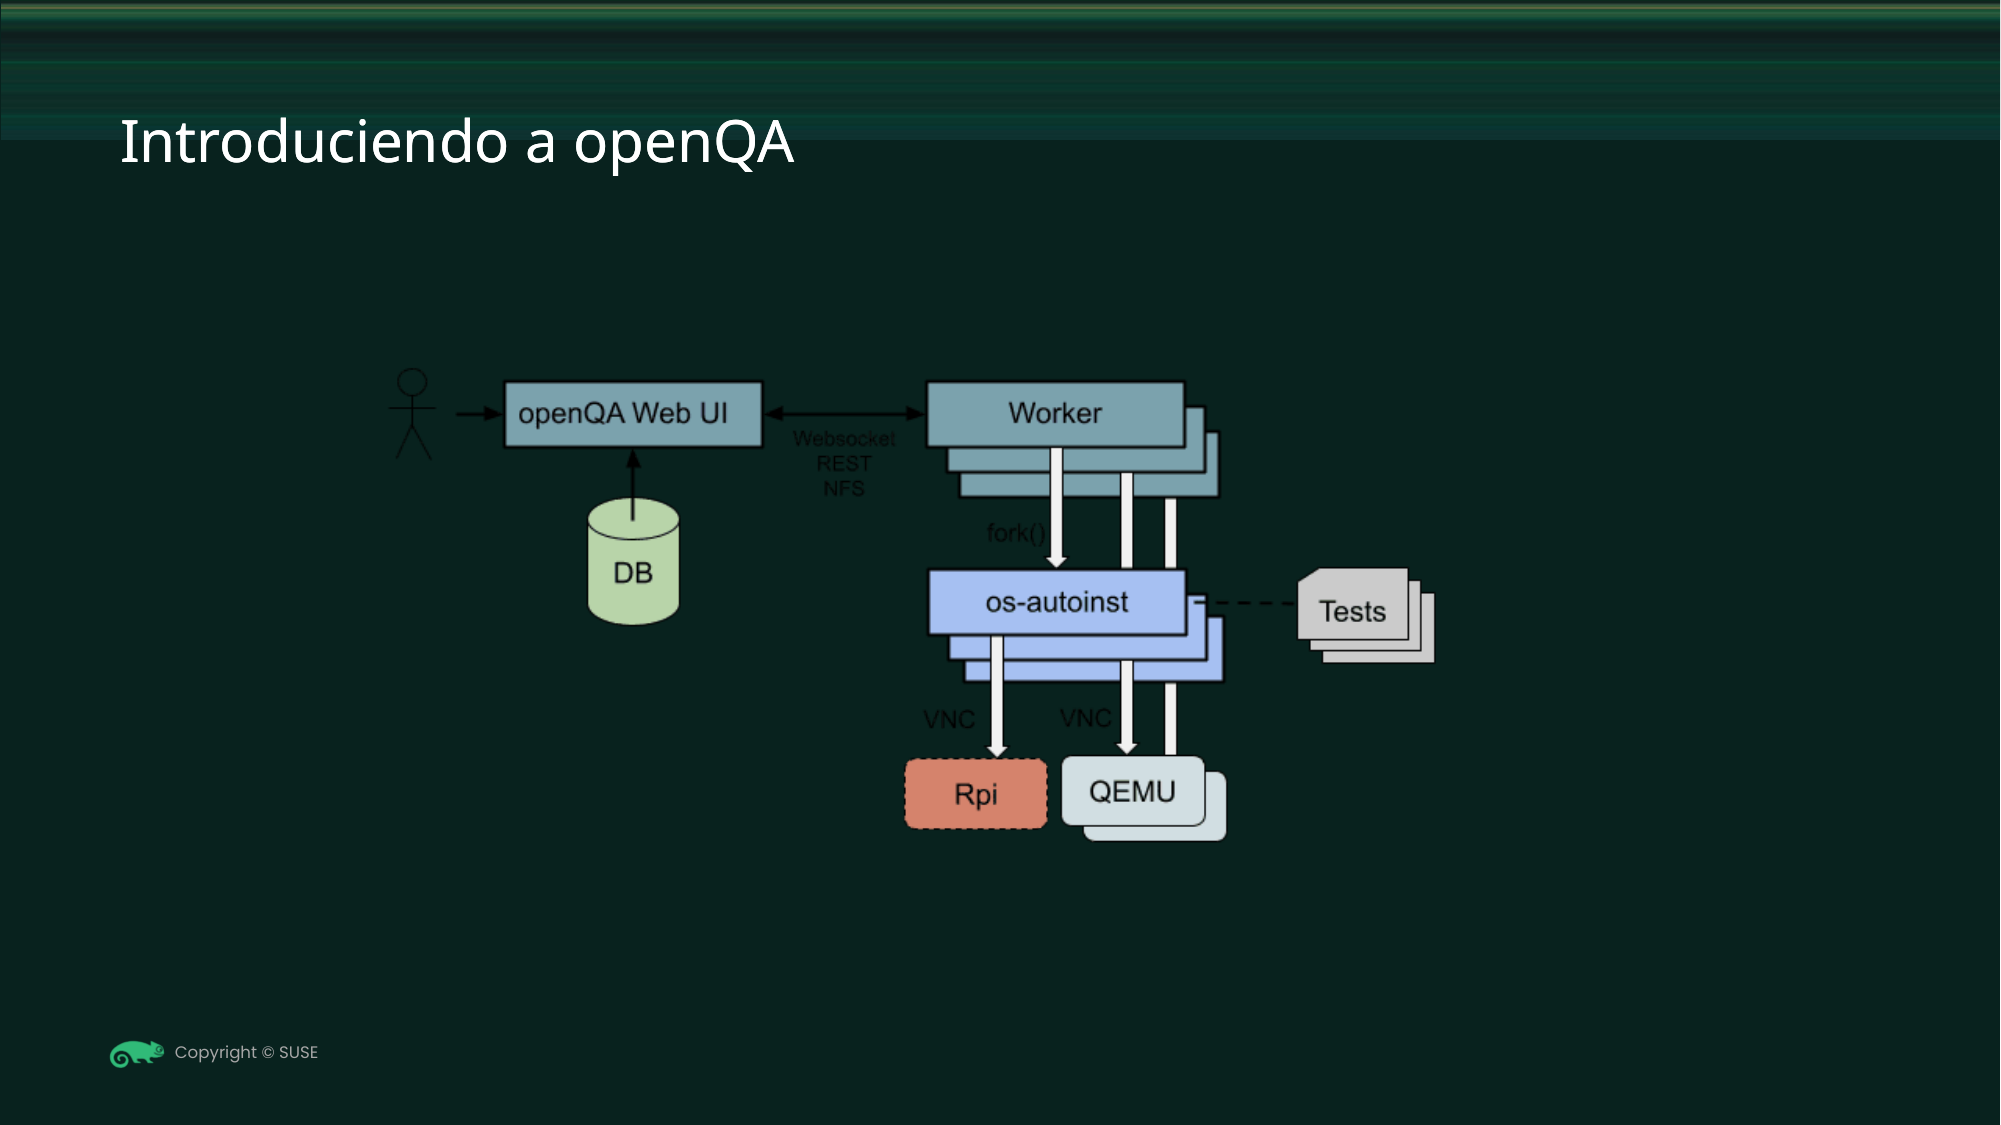

# Introduciendo a openQA
Introduciendo a openQA